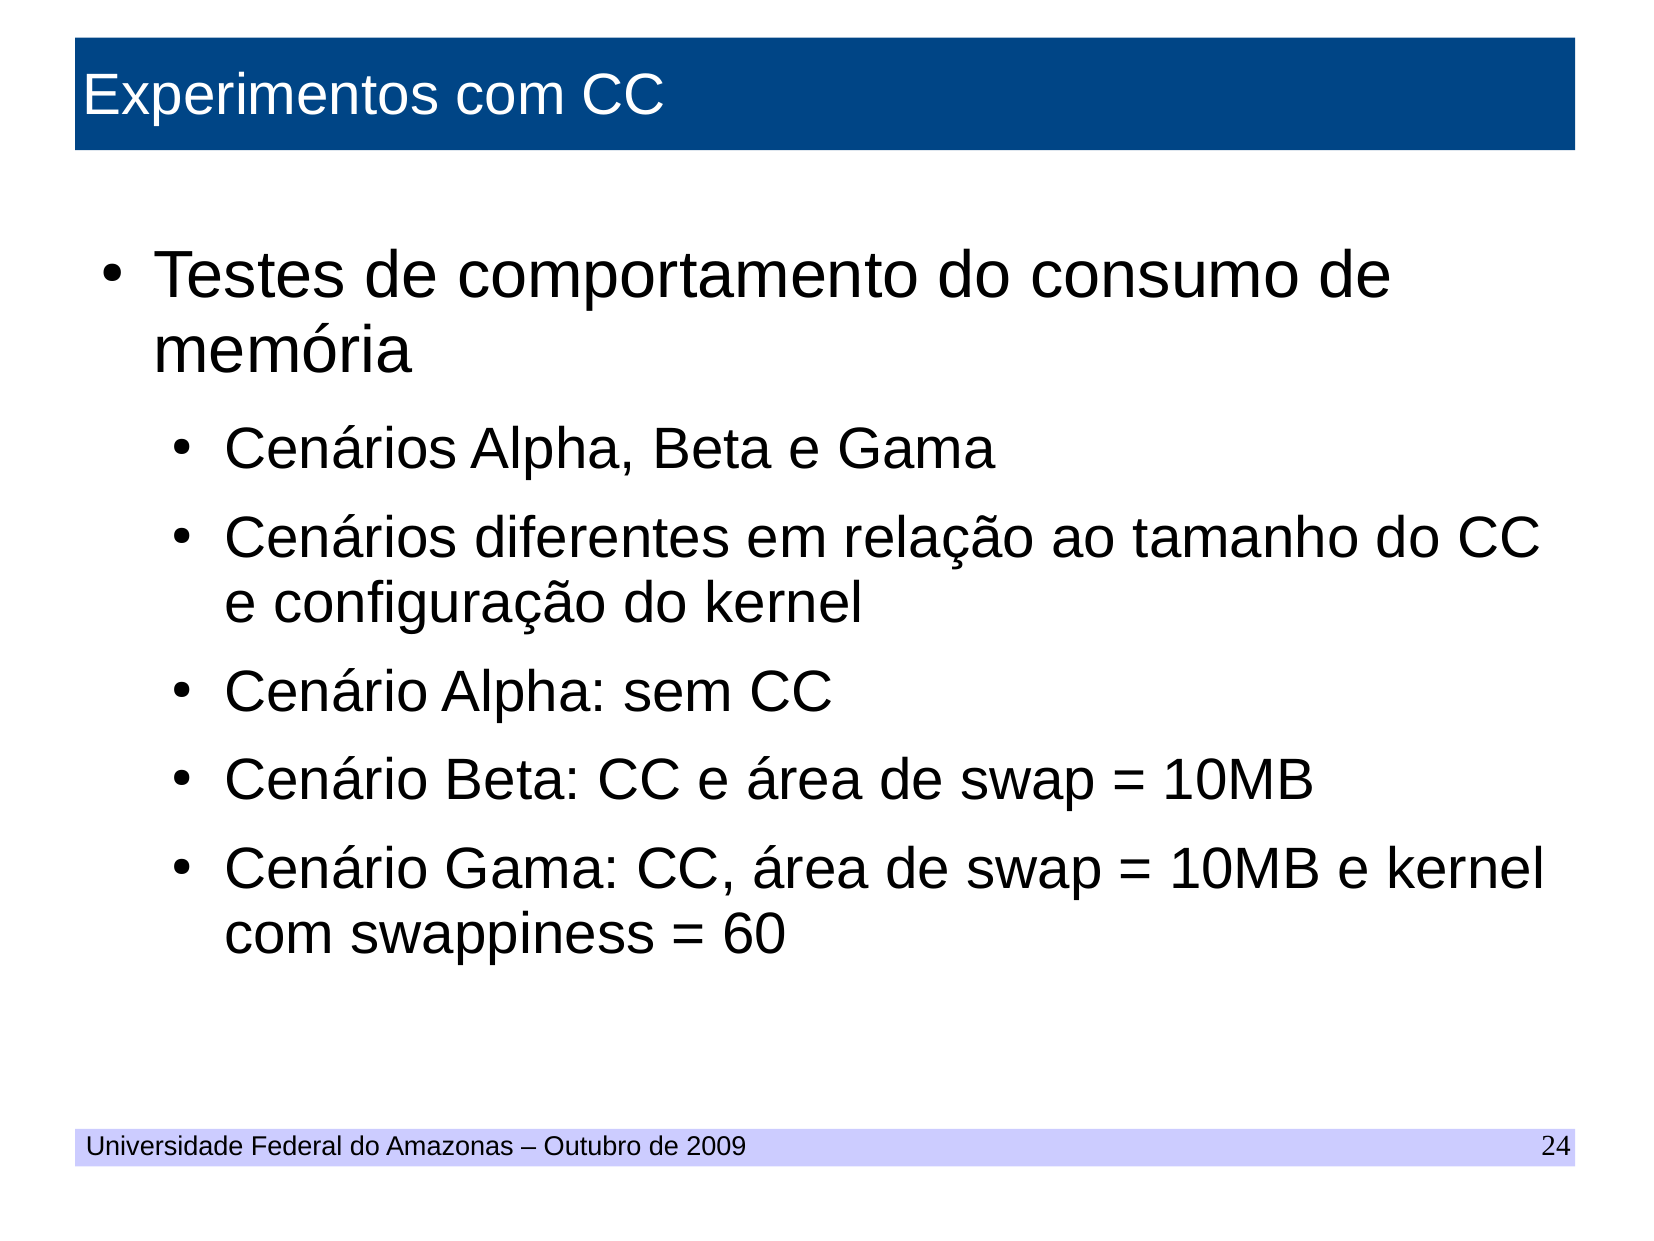

# Experimentos com CC
Testes de comportamento do consumo de memória
Cenários Alpha, Beta e Gama
Cenários diferentes em relação ao tamanho do CC e configuração do kernel
Cenário Alpha: sem CC
Cenário Beta: CC e área de swap = 10MB
Cenário Gama: CC, área de swap = 10MB e kernel com swappiness = 60
24